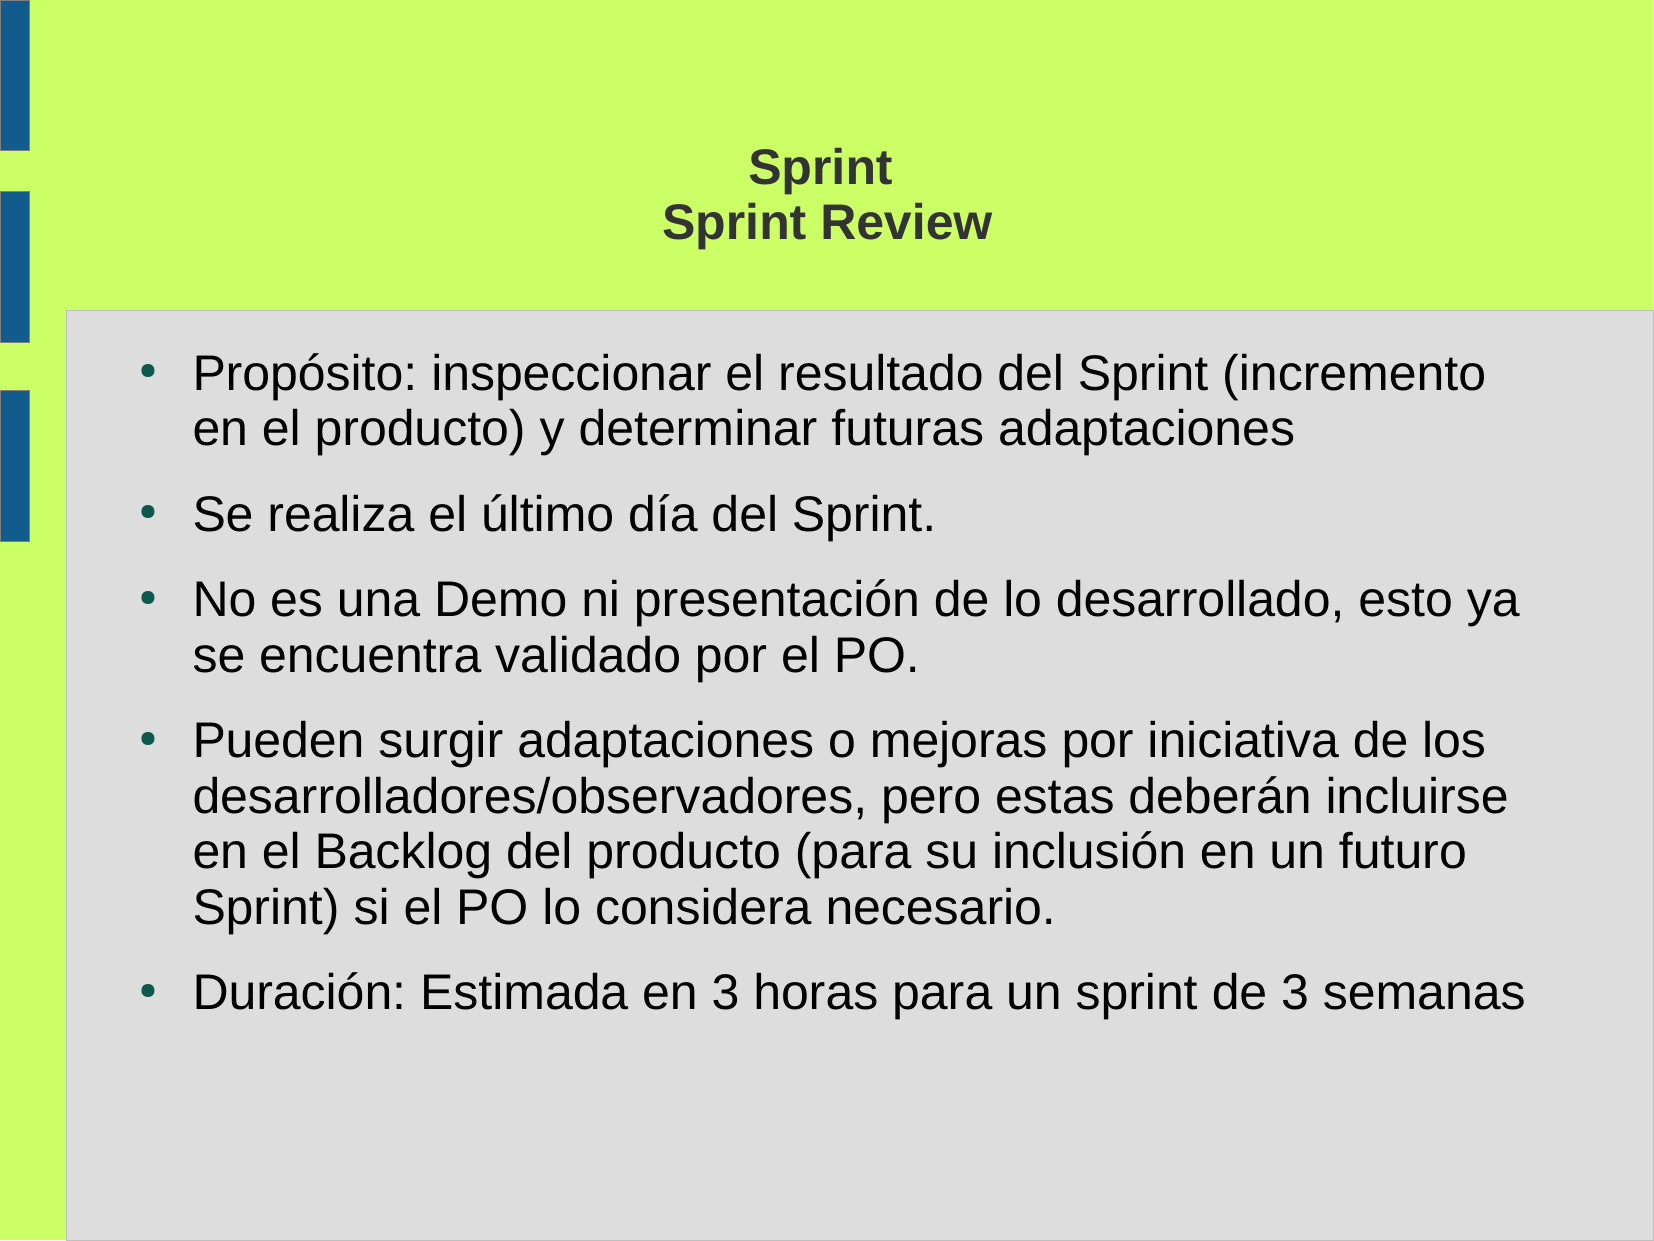

# Sprint Sprint Review
Propósito: inspeccionar el resultado del Sprint (incremento en el producto) y determinar futuras adaptaciones
Se realiza el último día del Sprint.
No es una Demo ni presentación de lo desarrollado, esto ya se encuentra validado por el PO.
Pueden surgir adaptaciones o mejoras por iniciativa de los desarrolladores/observadores, pero estas deberán incluirse en el Backlog del producto (para su inclusión en un futuro Sprint) si el PO lo considera necesario.
Duración: Estimada en 3 horas para un sprint de 3 semanas